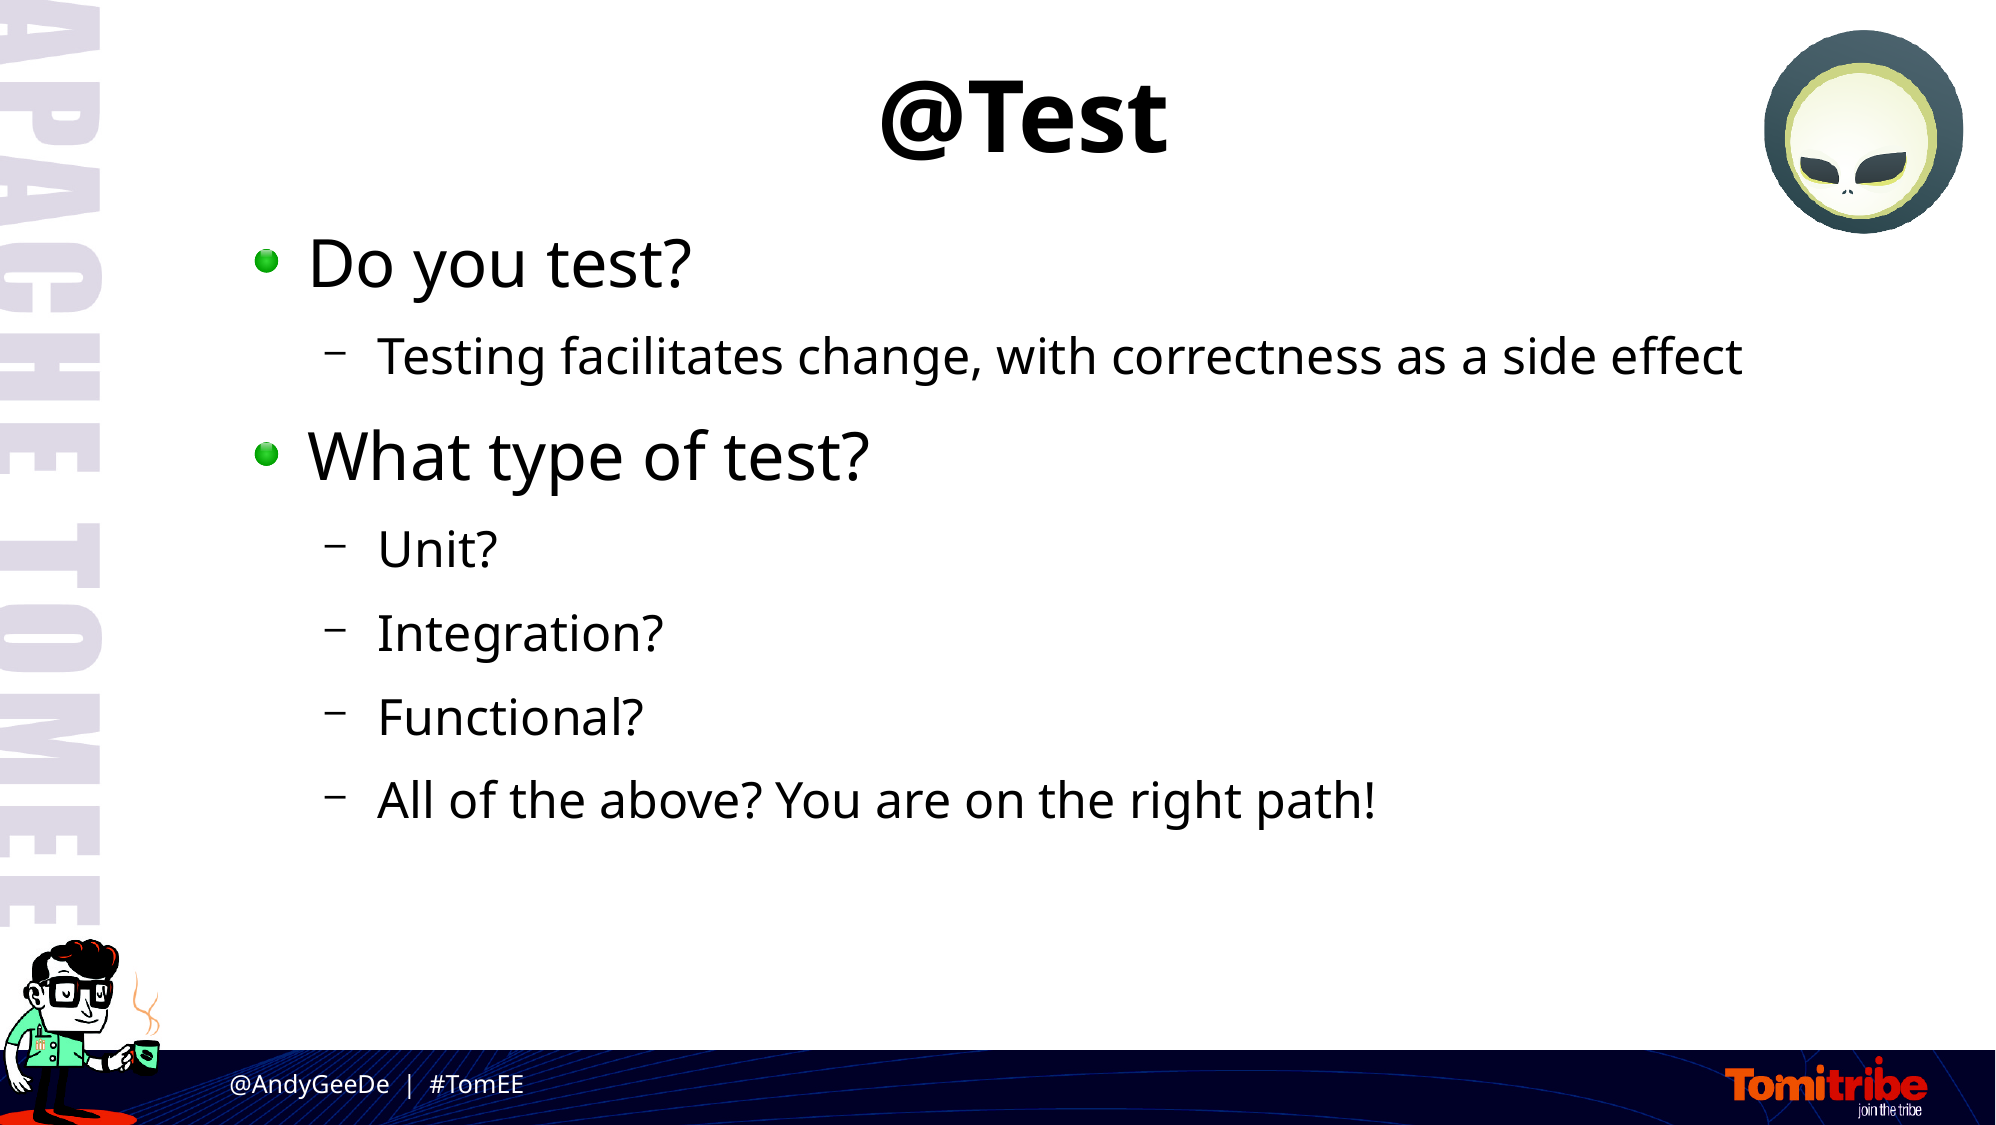

# @Test
Do you test?
Testing facilitates change, with correctness as a side effect
What type of test?
Unit?
Integration?
Functional?
All of the above? You are on the right path!
@AndyGeeDe | #TomEE